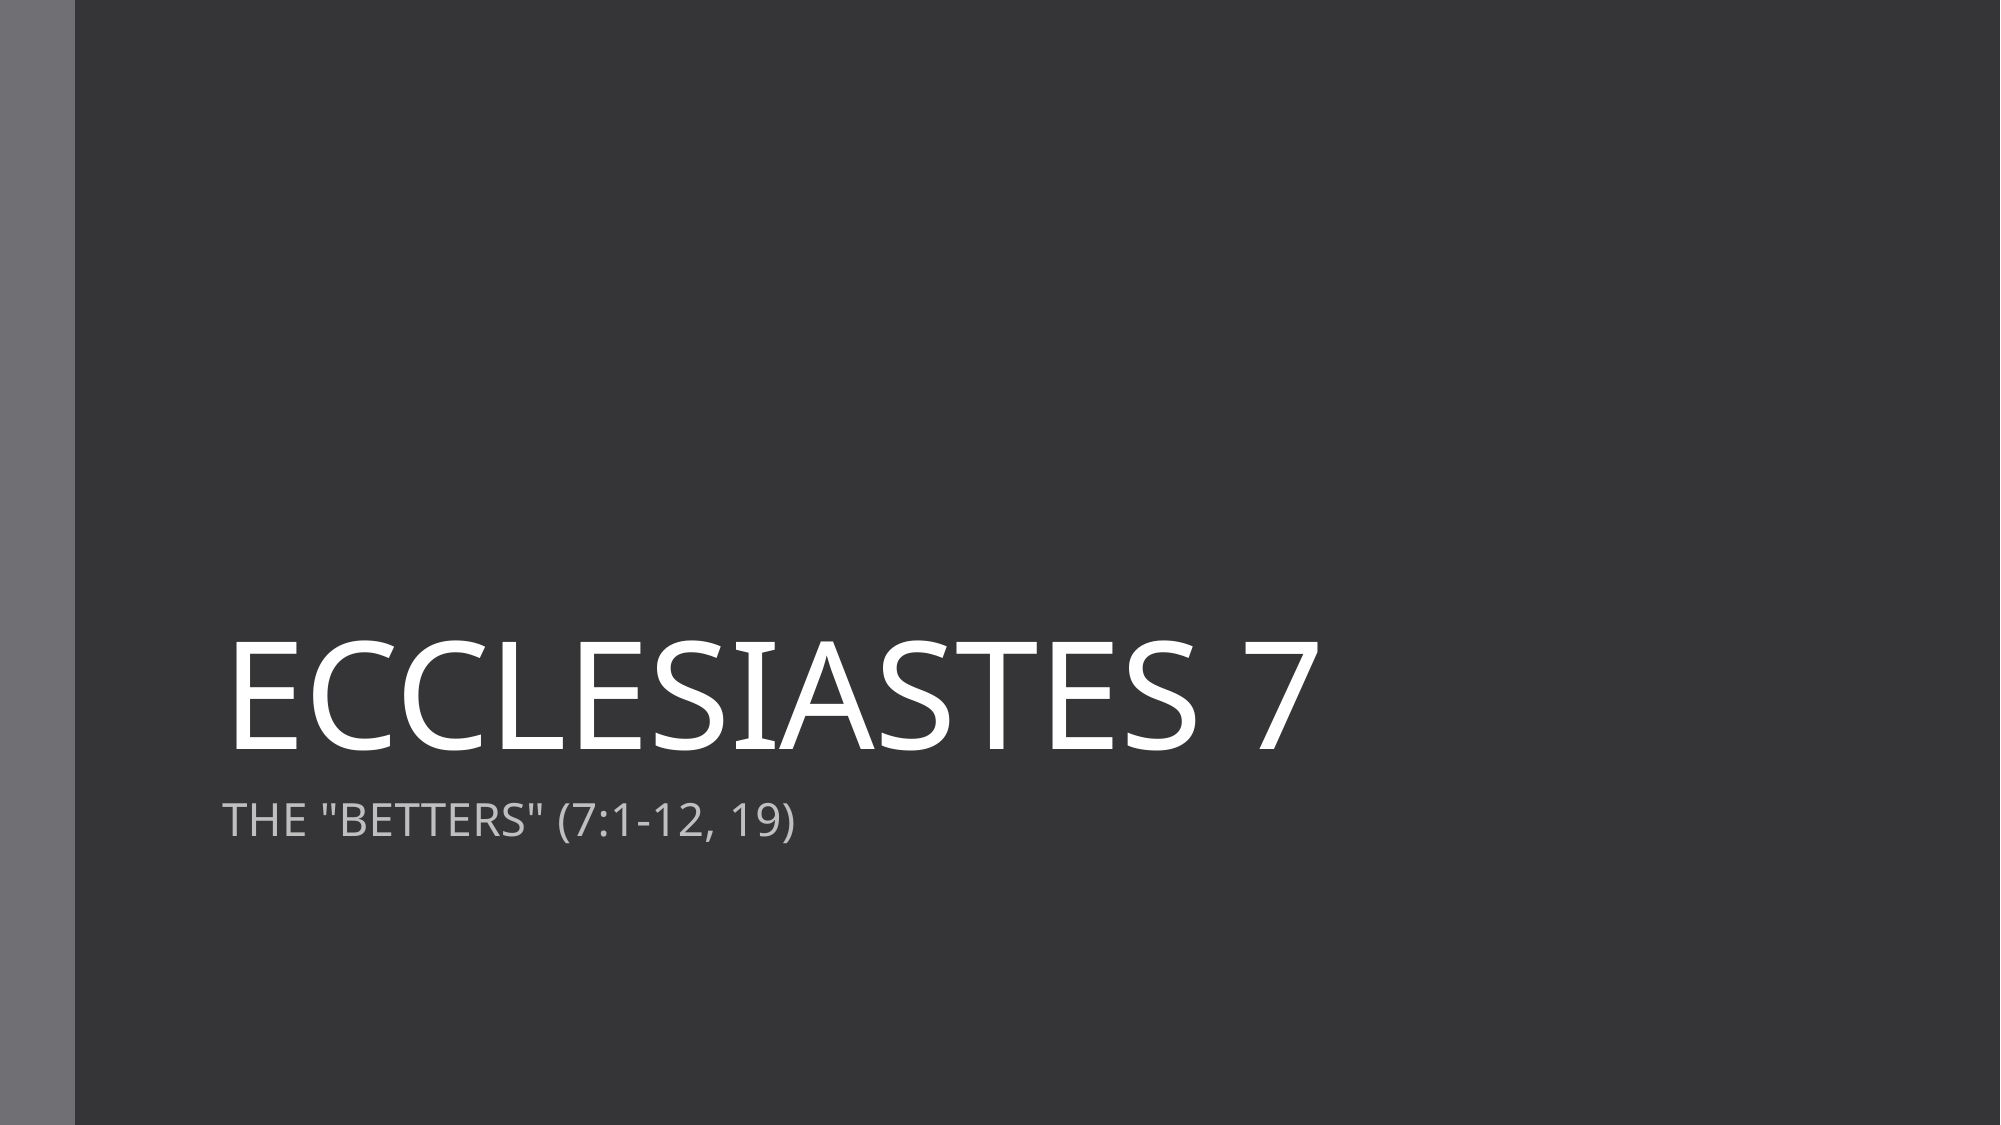

# ECCLESIASTES 7
THE "BETTERS" (7:1-12, 19)